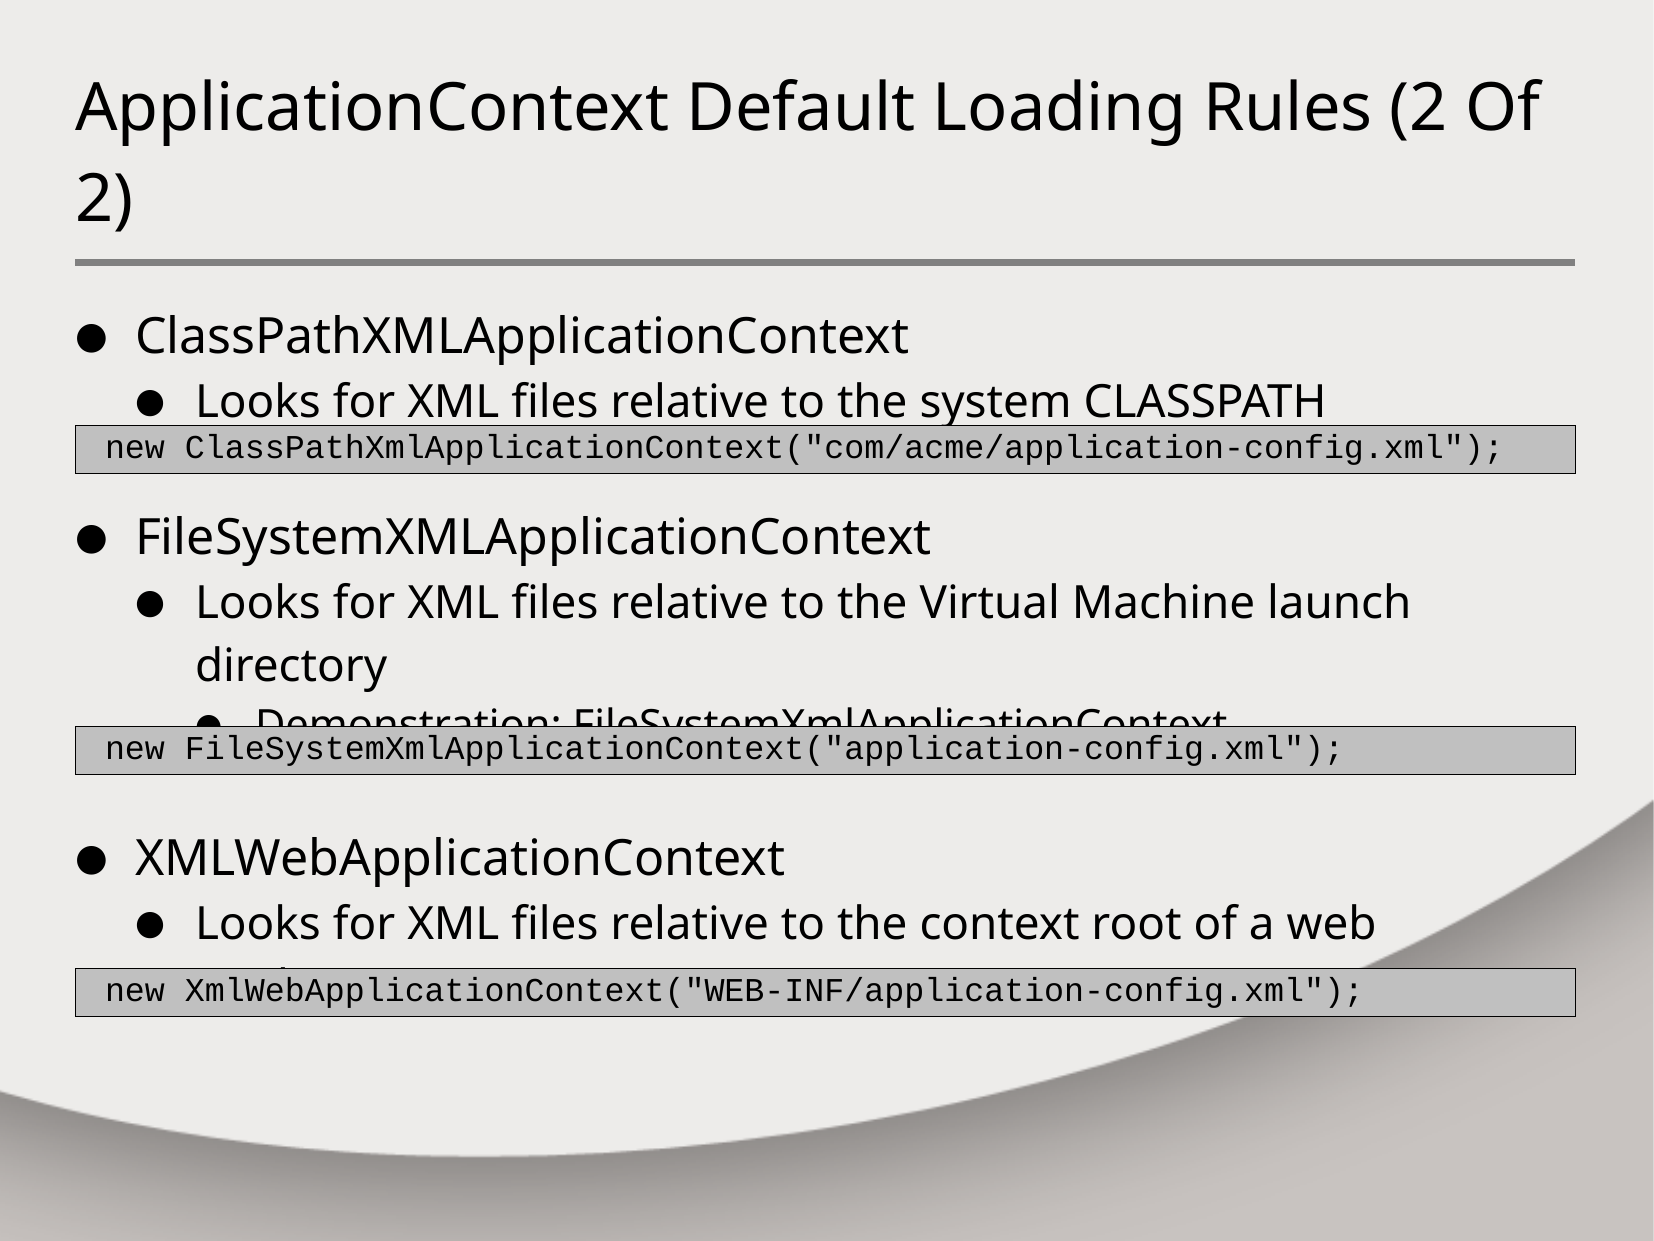

# ApplicationContext Default Loading Rules (2 Of 2)
ClassPathXMLApplicationContext
Looks for XML files relative to the system CLASSPATH
FileSystemXMLApplicationContext
Looks for XML files relative to the Virtual Machine launch directory
Demonstration: FileSystemXmlApplicationContext
XMLWebApplicationContext
Looks for XML files relative to the context root of a web application
new ClassPathXmlApplicationContext("com/acme/application-config.xml");
new FileSystemXmlApplicationContext("application-config.xml");
new XmlWebApplicationContext("WEB-INF/application-config.xml");